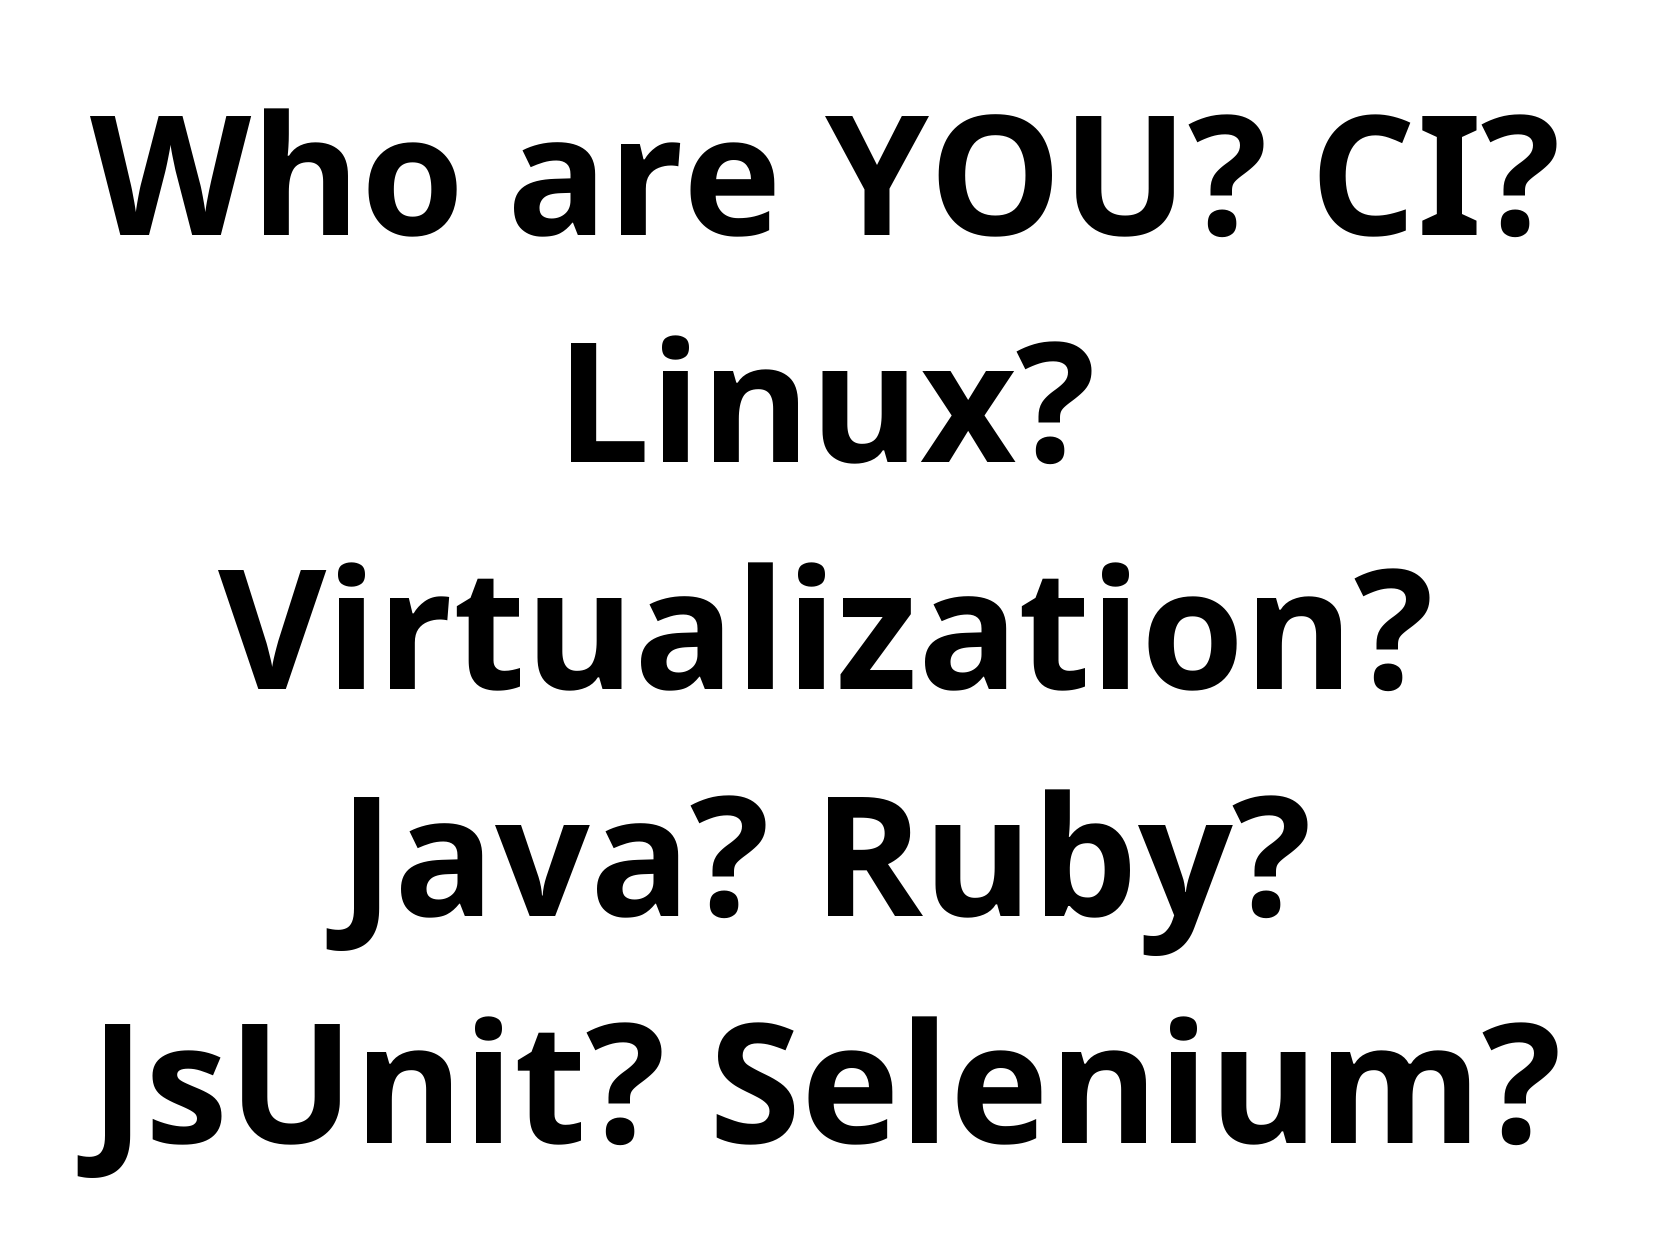

# Who are YOU? CI? Linux? Virtualization? Java? Ruby? JsUnit? Selenium?